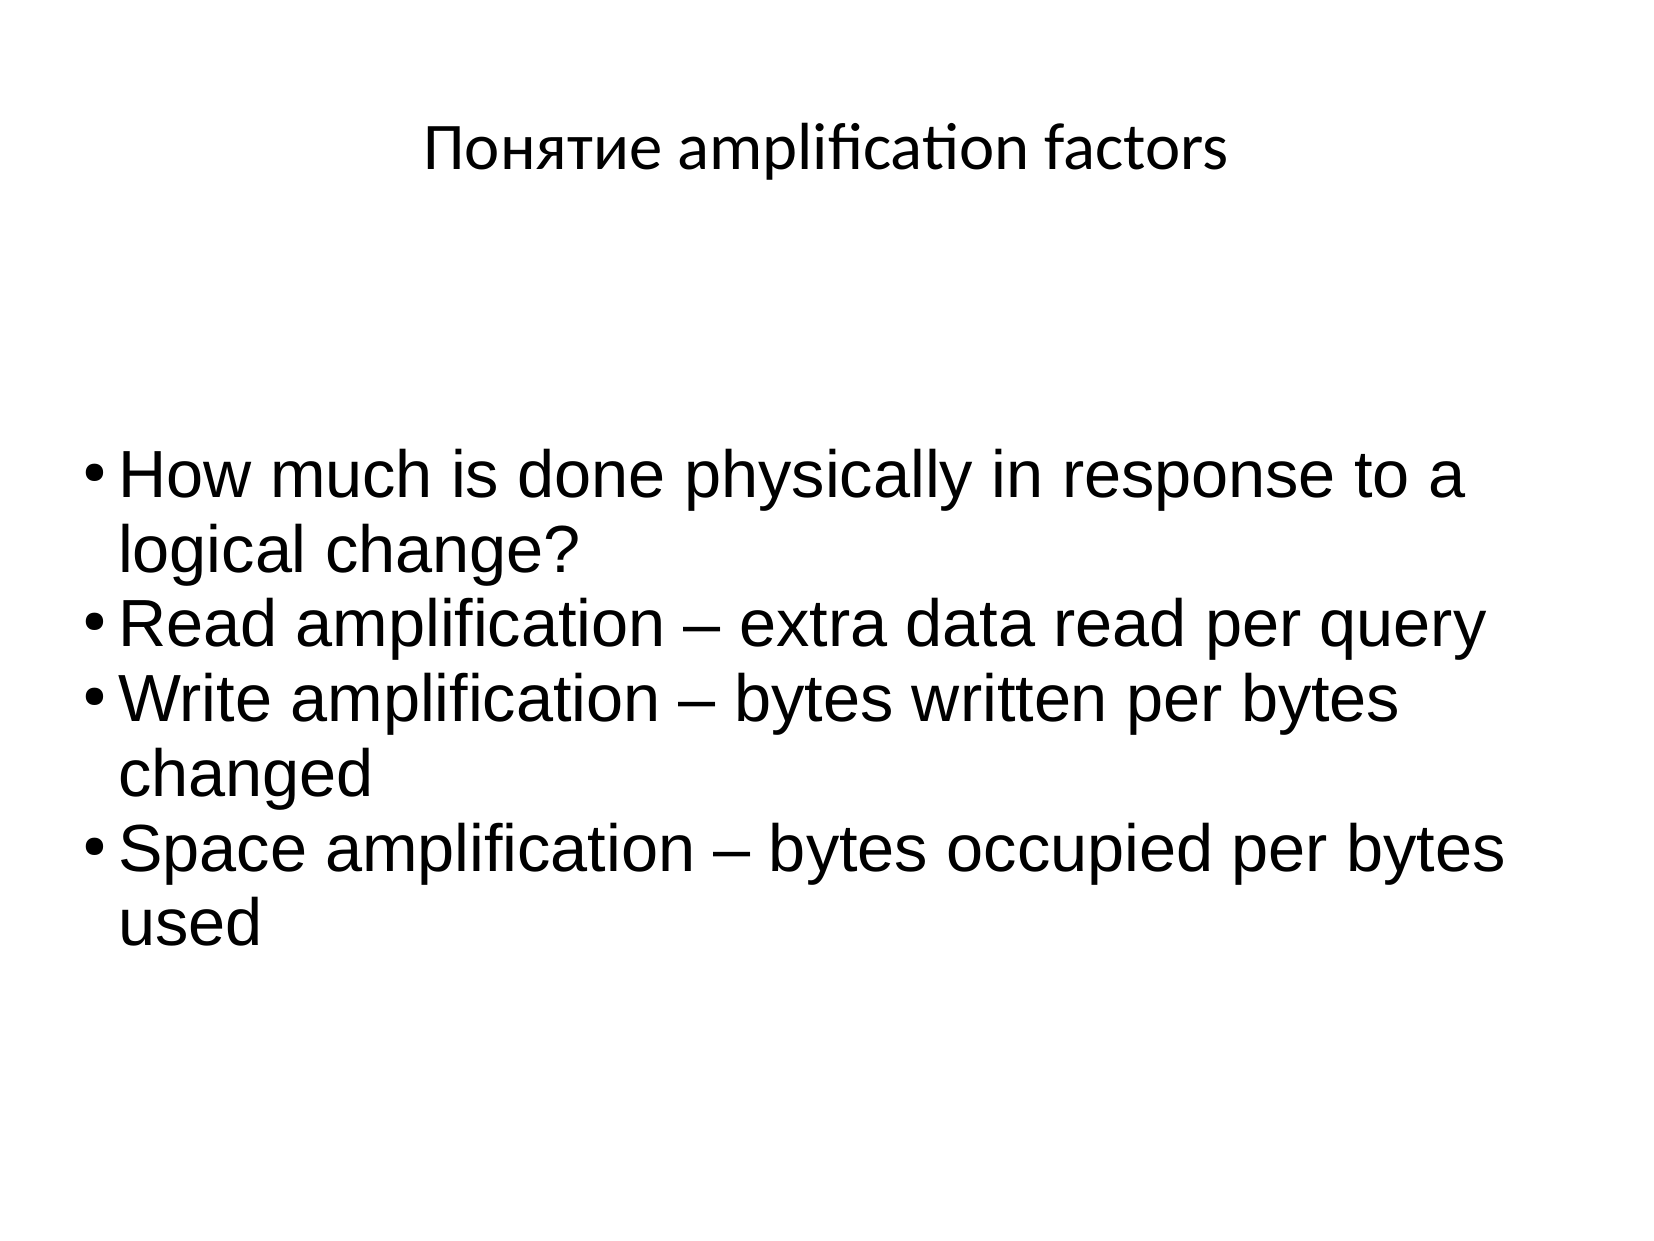

# Понятие amplification factors
How much is done physically in response to a logical change?
Read amplification – extra data read per query
Write amplification – bytes written per bytes changed
Space amplification – bytes occupied per bytes used